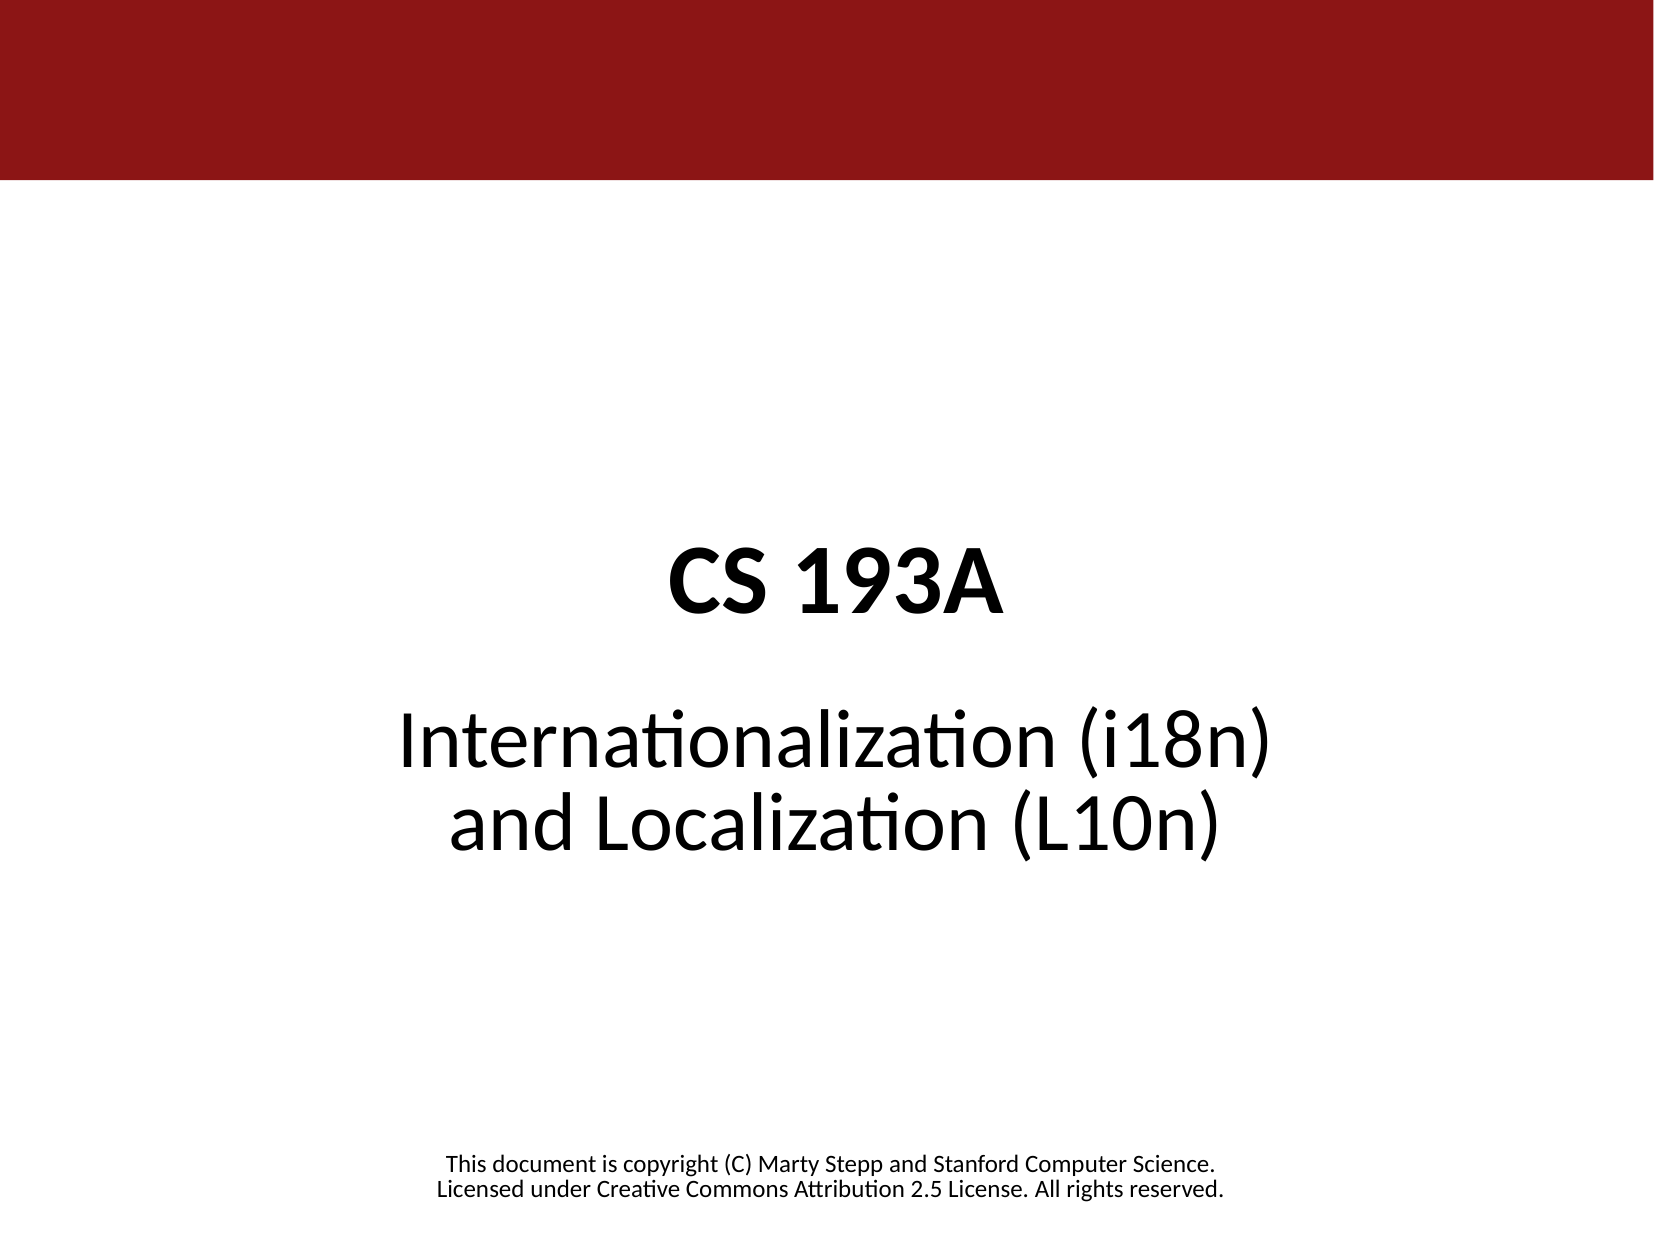

#
CS 193A
Internationalization (i18n)
and Localization (L10n)
This document is copyright (C) Marty Stepp and Stanford Computer Science.
Licensed under Creative Commons Attribution 2.5 License. All rights reserved.